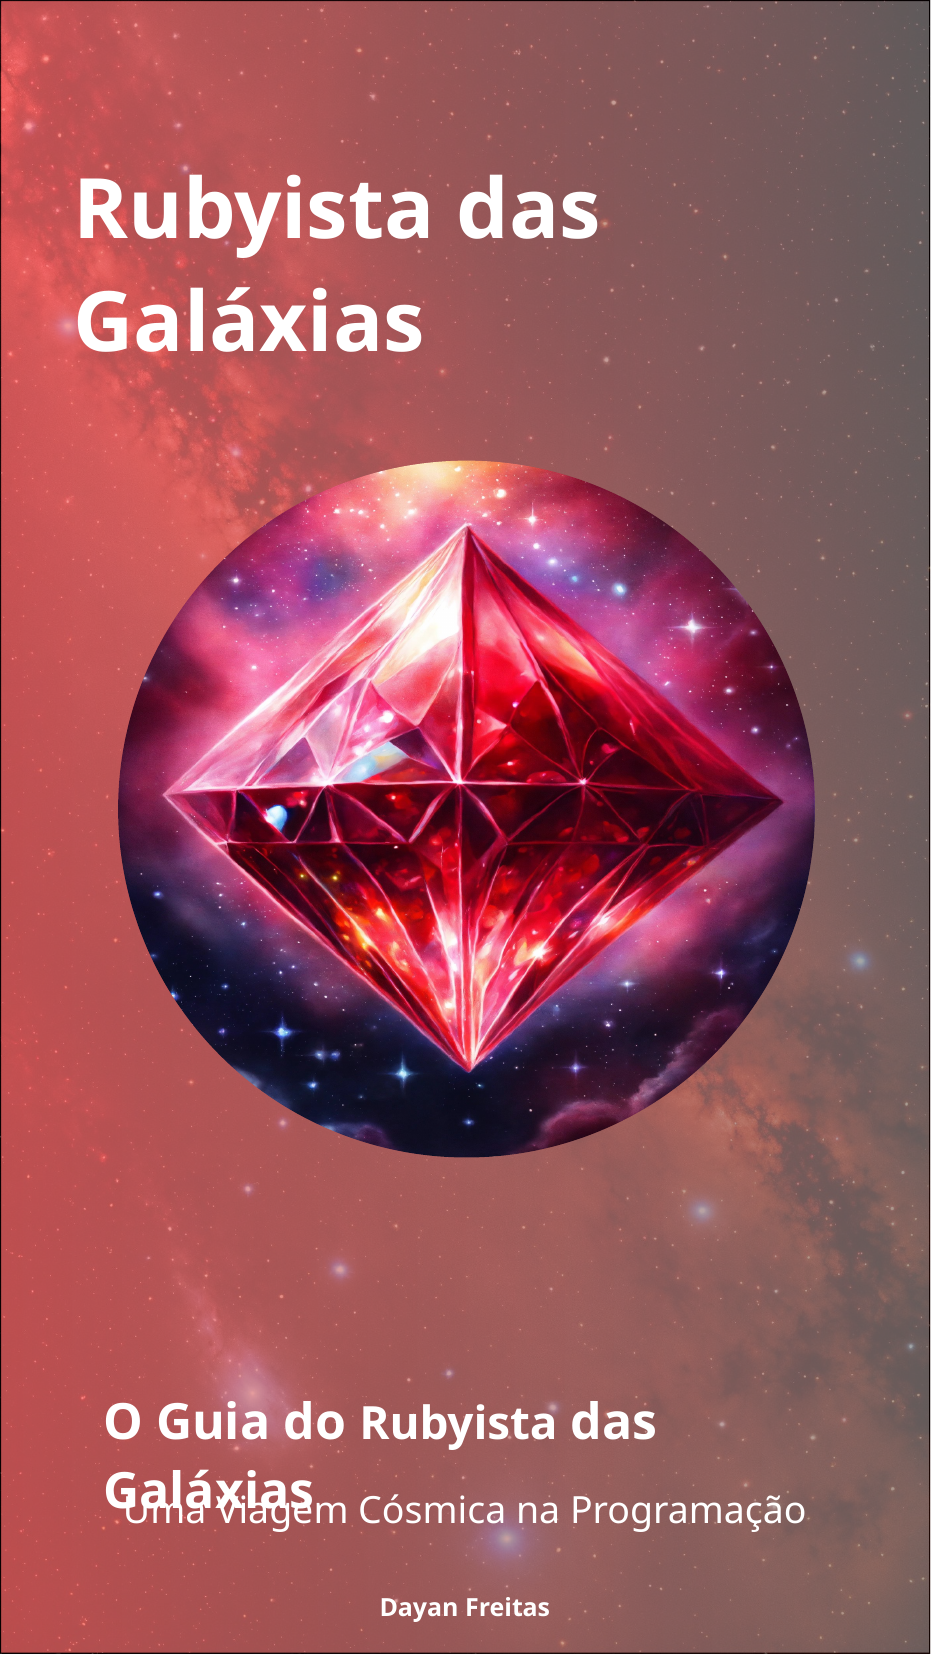

Rubyista das Galáxias
O Guia do Rubyista das Galáxias
Uma Viagem Cósmica na Programação
Dayan Freitas